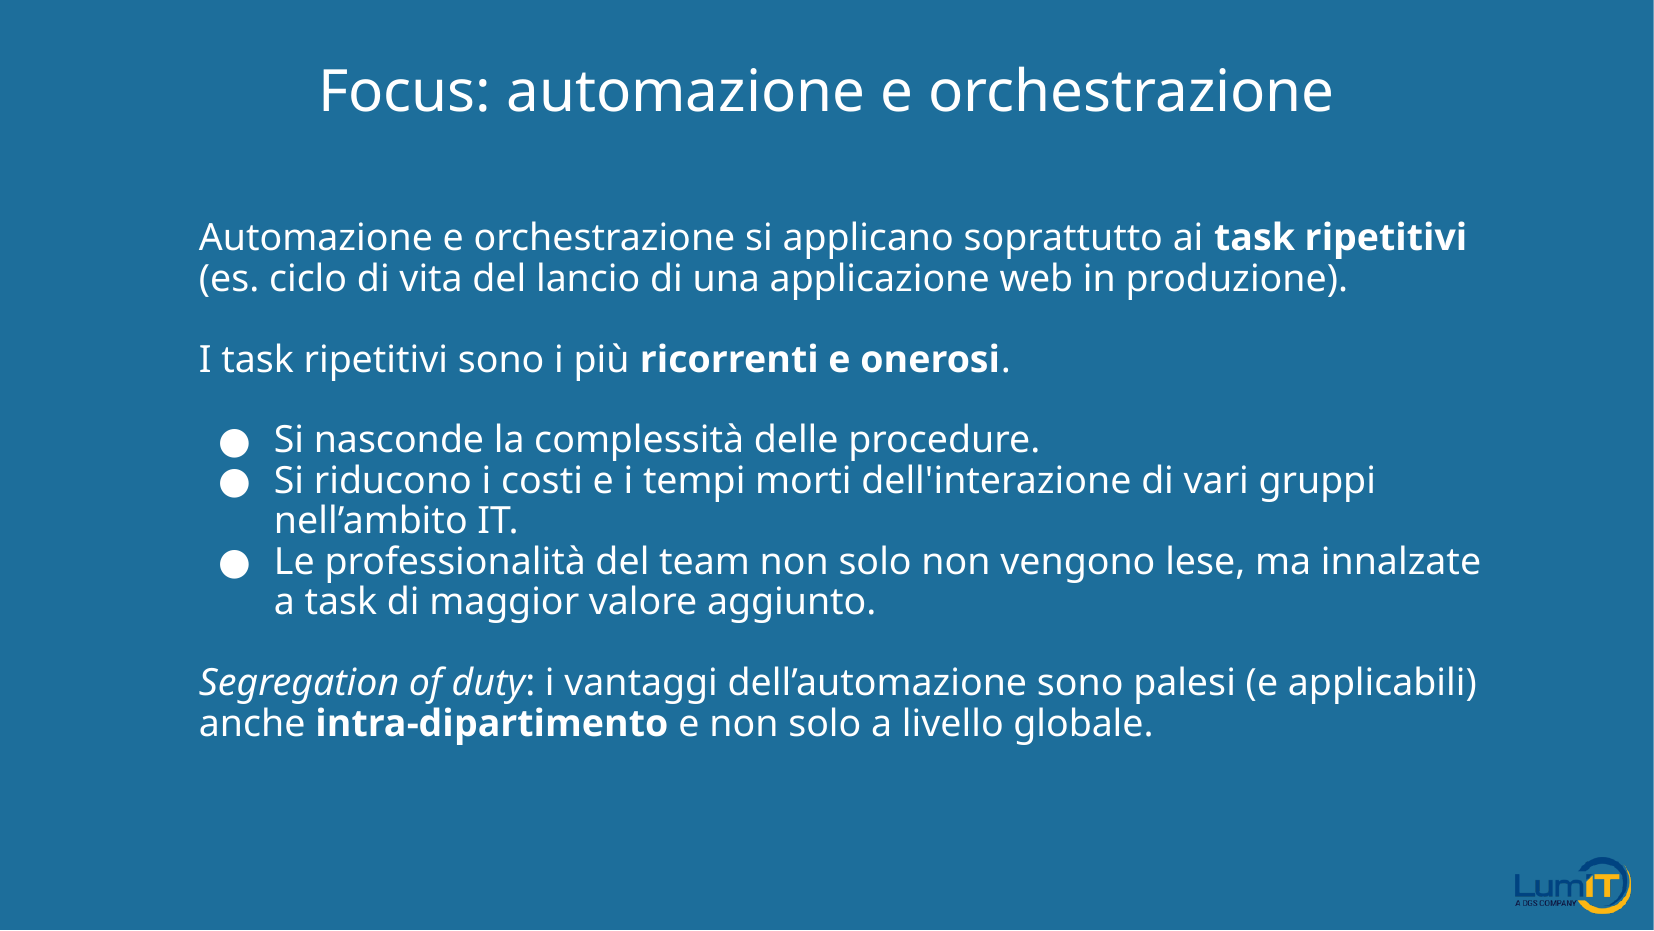

Focus: automazione e orchestrazione
Automazione e orchestrazione si applicano soprattutto ai task ripetitivi (es. ciclo di vita del lancio di una applicazione web in produzione).
I task ripetitivi sono i più ricorrenti e onerosi.
Si nasconde la complessità delle procedure.
Si riducono i costi e i tempi morti dell'interazione di vari gruppi nell’ambito IT.
Le professionalità del team non solo non vengono lese, ma innalzate a task di maggior valore aggiunto.
Segregation of duty: i vantaggi dell’automazione sono palesi (e applicabili) anche intra-dipartimento e non solo a livello globale.